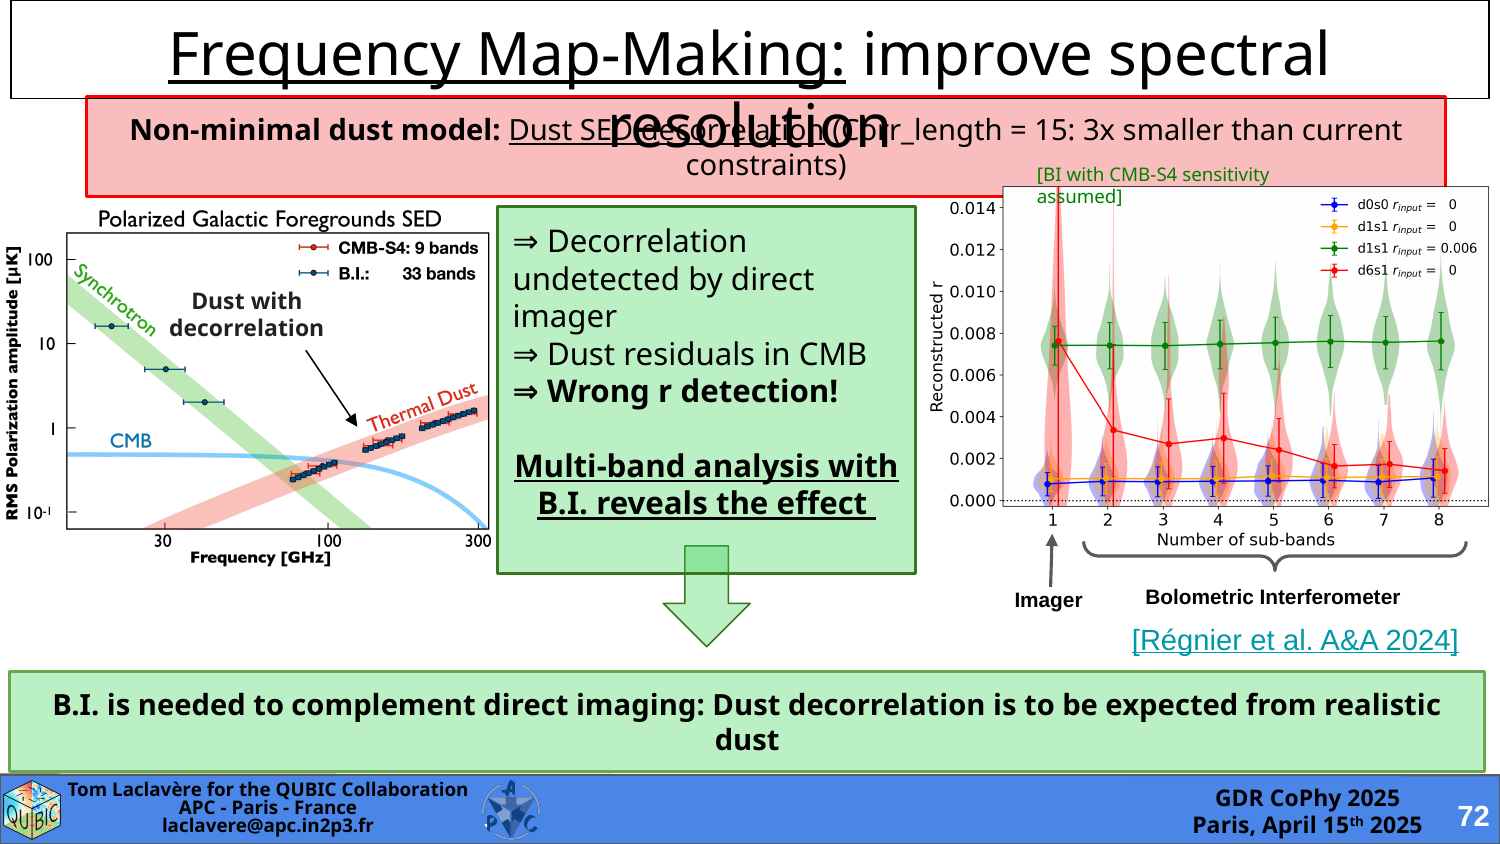

# Frequency Map-Making: improve spectral resolution
Non-minimal dust model: Dust SED decorrelation (Corr_length = 15: 3x smaller than current constraints)
[BI with CMB-S4 sensitivity assumed]
⇒ Decorrelation undetected by direct imager
⇒ Dust residuals in CMB
⇒ Wrong r detection!
Multi-band analysis with B.I. reveals the effect
Dust with decorrelation
Bolometric Interferometer
Imager
[Régnier et al. A&A 2024]
B.I. is needed to complement direct imaging: Dust decorrelation is to be expected from realistic dust